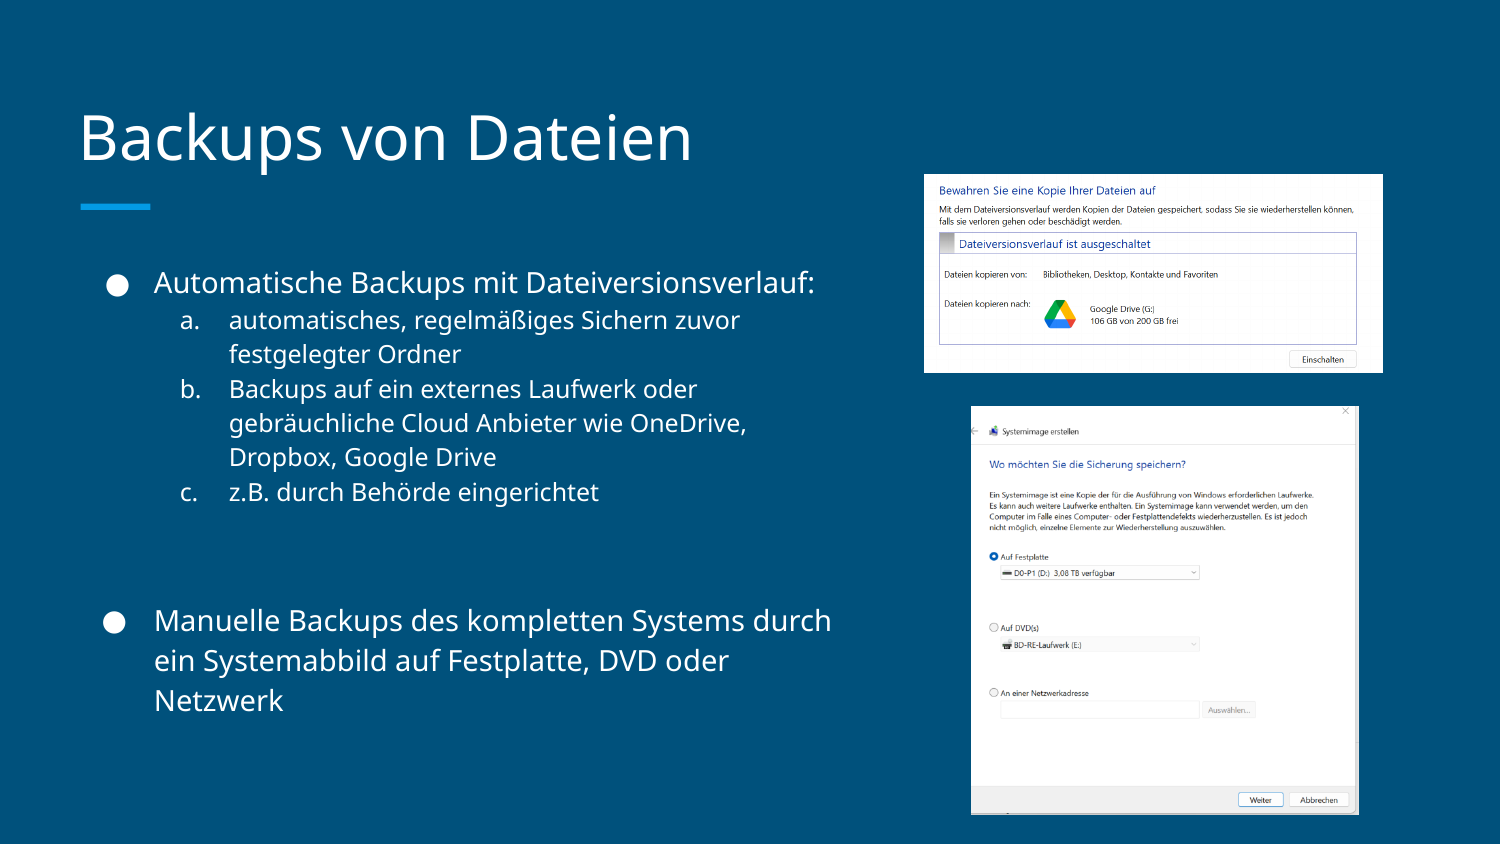

# Backups von Dateien
Automatische Backups mit Dateiversionsverlauf:
automatisches, regelmäßiges Sichern zuvor festgelegter Ordner
Backups auf ein externes Laufwerk oder gebräuchliche Cloud Anbieter wie OneDrive, Dropbox, Google Drive
z.B. durch Behörde eingerichtet
Manuelle Backups des kompletten Systems durch ein Systemabbild auf Festplatte, DVD oder Netzwerk